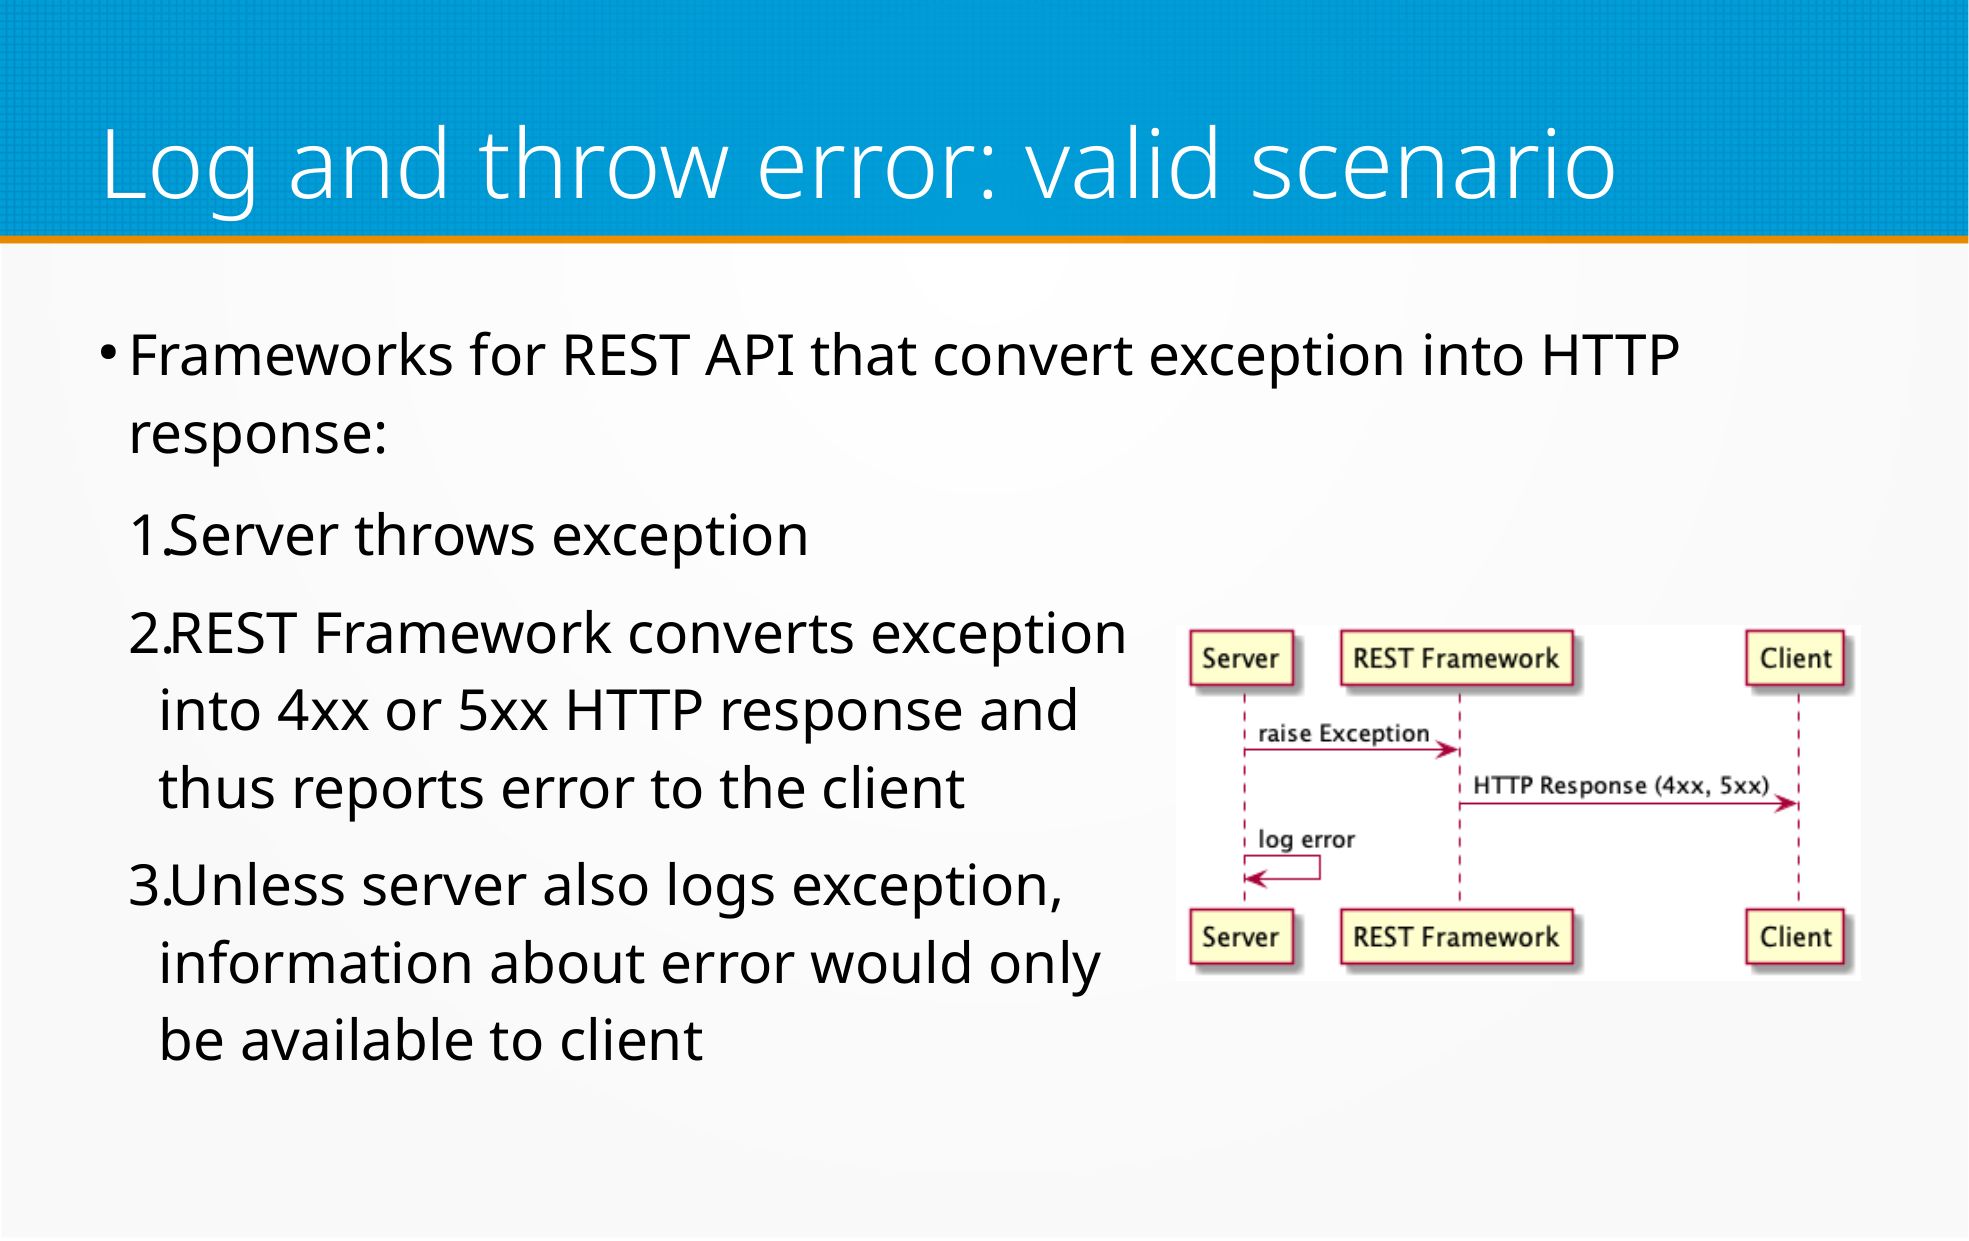

# Log and throw error: valid scenario
Frameworks for REST API that convert exception into HTTP response:
Server throws exception
REST Framework converts exception
into 4xx or 5xx HTTP response and
thus reports error to the client
Unless server also logs exception,
information about error would only
be available to client